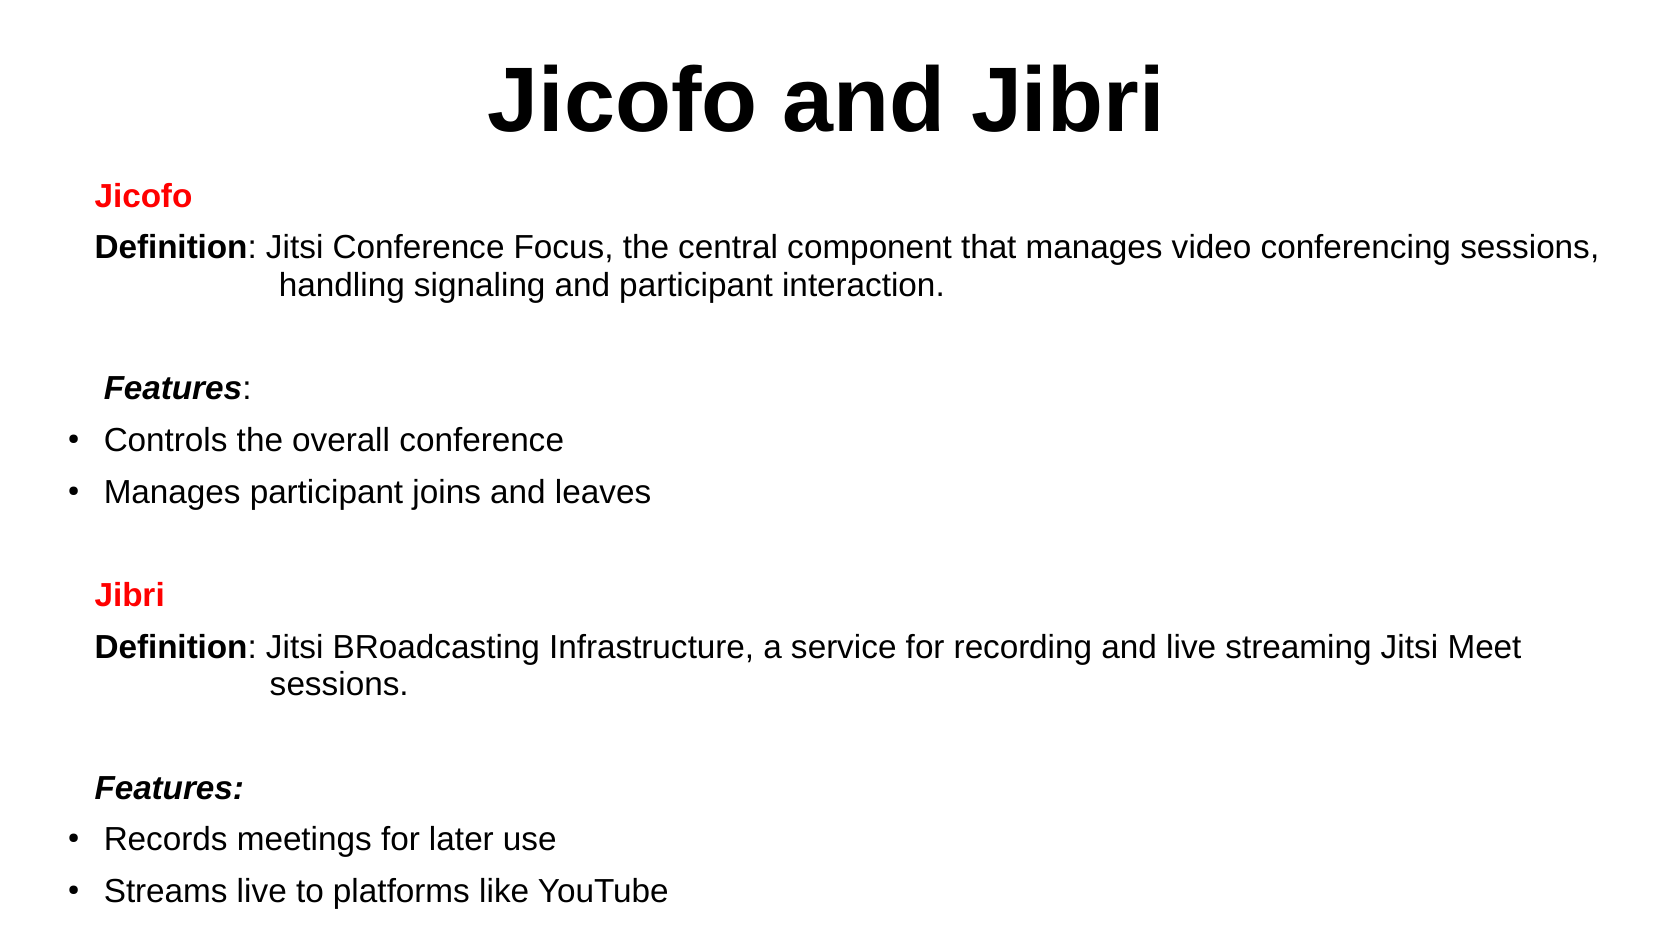

# Jicofo and Jibri
Jicofo
Definition: Jitsi Conference Focus, the central component that manages video conferencing sessions, 					handling signaling and participant interaction.
 Features:
 Controls the overall conference
 Manages participant joins and leaves
Jibri
Definition: Jitsi BRoadcasting Infrastructure, a service for recording and live streaming Jitsi Meet 							 sessions.
Features:
 Records meetings for later use
 Streams live to platforms like YouTube